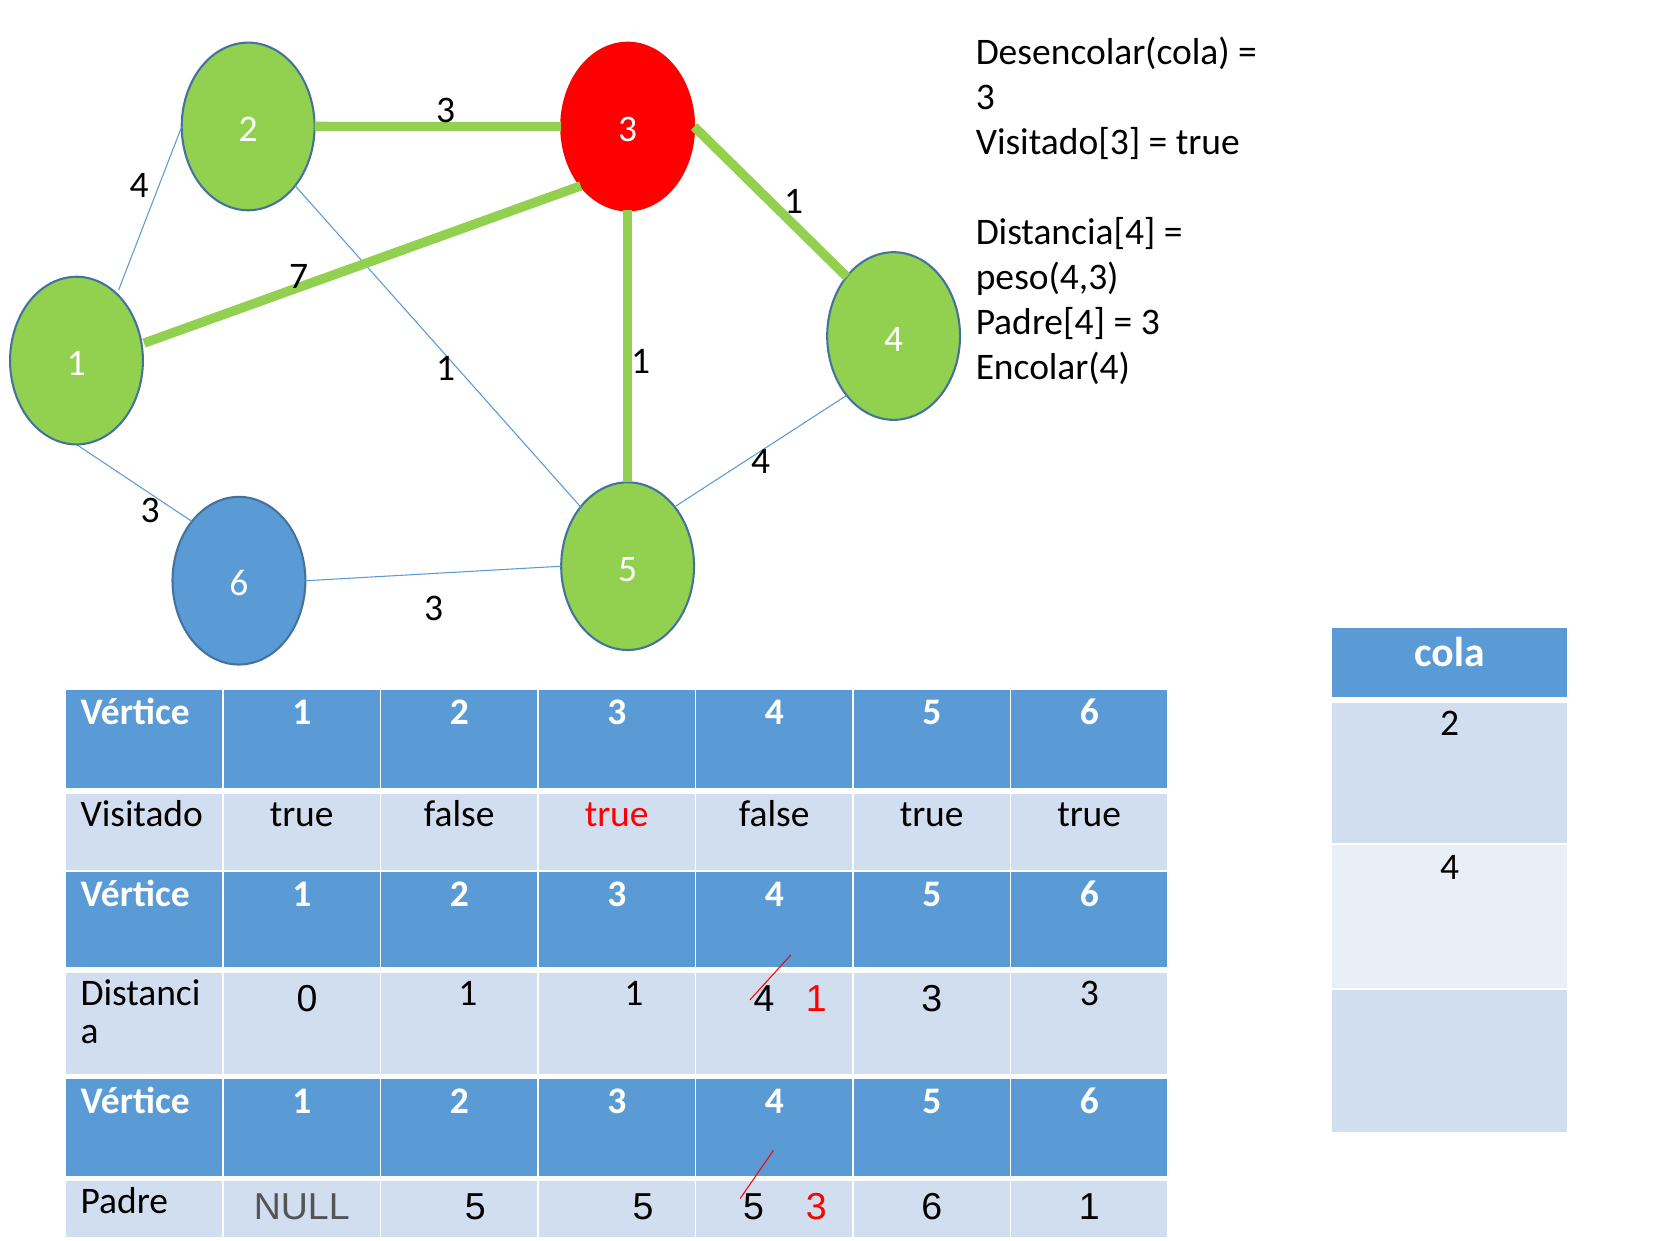

Desencolar(cola) = 3
Visitado[3] = true
Distancia[4] = peso(4,3)
Padre[4] = 3
Encolar(4)
2
3
3
4
1
7
4
1
1
1
4
3
5
6
3
| cola |
| --- |
| 2 |
| 4 |
| |
| Vértice | 1 | 2 | 3 | 4 | 5 | 6 |
| --- | --- | --- | --- | --- | --- | --- |
| Visitado | true | false | true | false | true | true |
| Vértice | 1 | 2 | 3 | 4 | 5 | 6 |
| --- | --- | --- | --- | --- | --- | --- |
| Distancia | 0 | 1 | 1 | 4 1 | 3 | 3 |
| Vértice | 1 | 2 | 3 | 4 | 5 | 6 |
| --- | --- | --- | --- | --- | --- | --- |
| Padre | NULL | 5 | 5 | 5 3 | 6 | 1 |